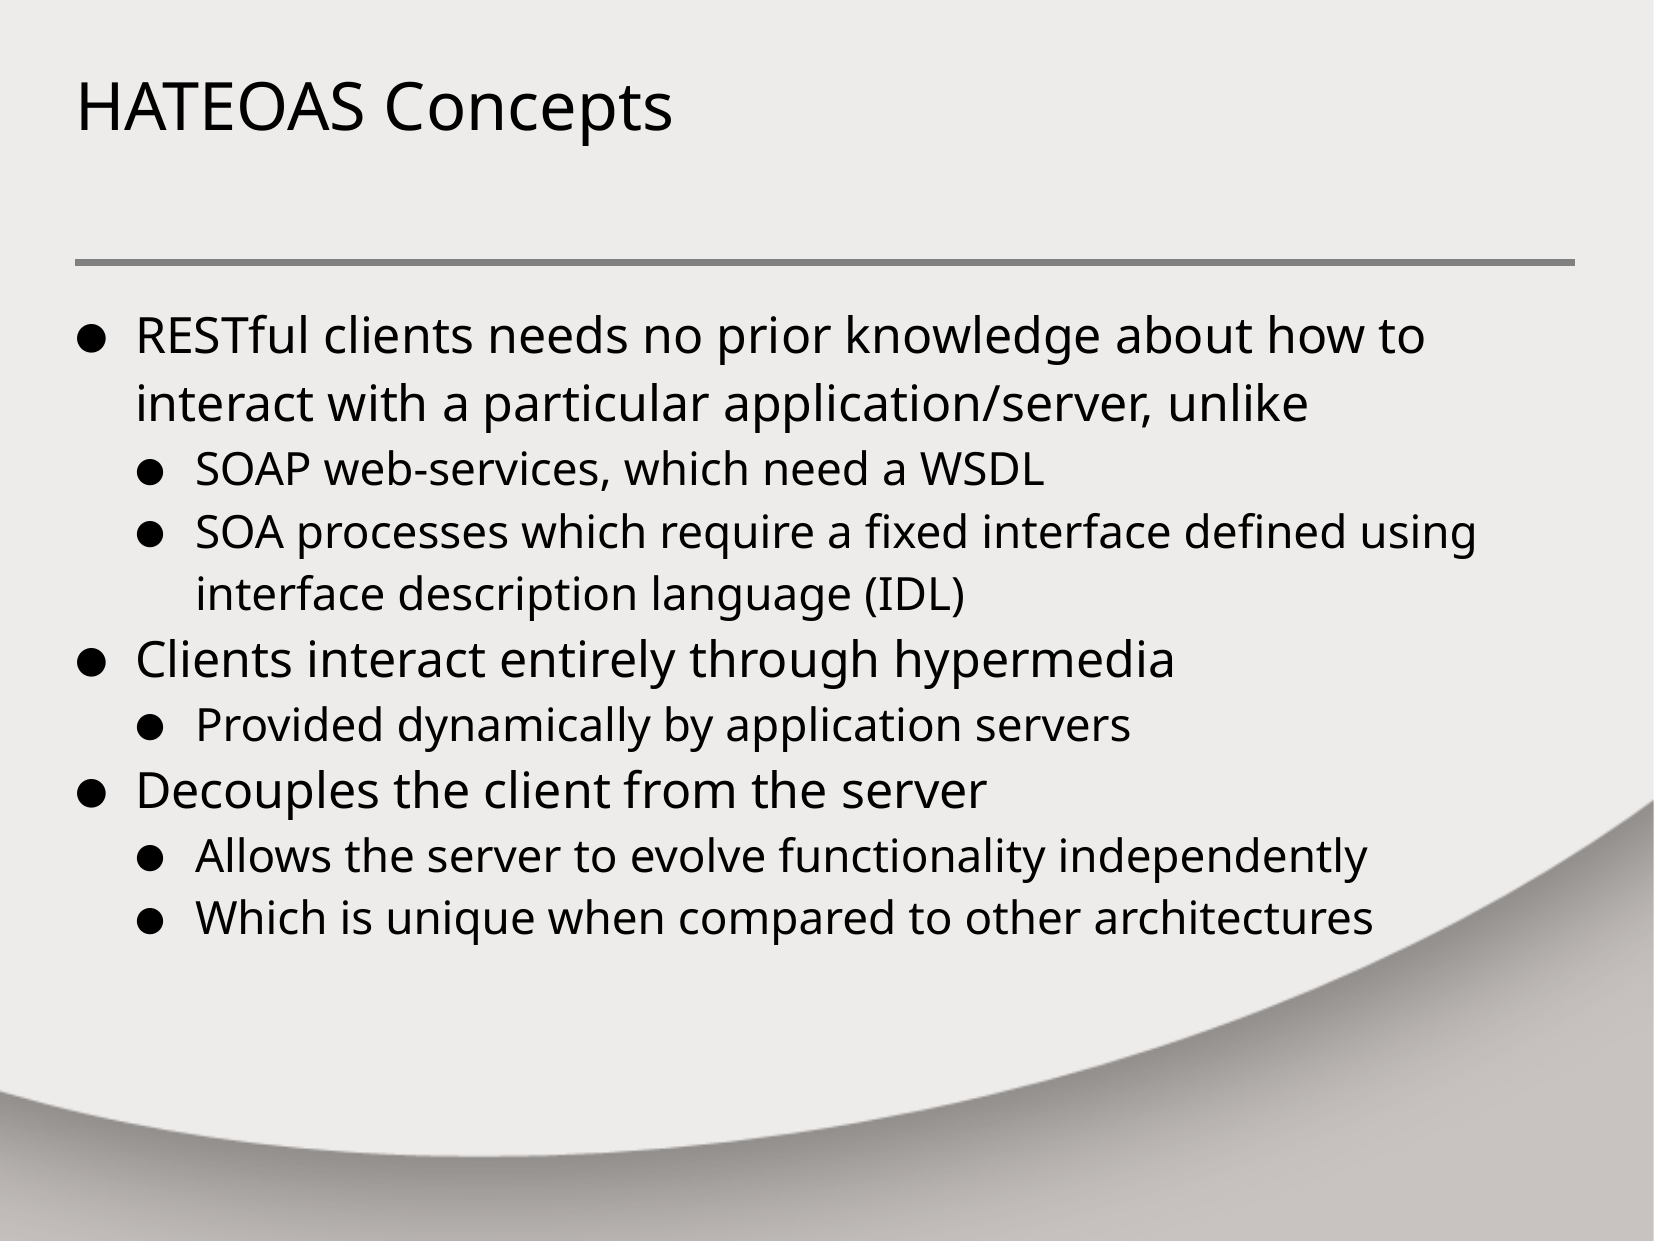

HATEOAS Concepts
# RESTful clients needs no prior knowledge about how to interact with a particular application/server, unlike
SOAP web-services, which need a WSDL
SOA processes which require a fixed interface defined using interface description language (IDL)
Clients interact entirely through hypermedia
Provided dynamically by application servers
Decouples the client from the server
Allows the server to evolve functionality independently
Which is unique when compared to other architectures